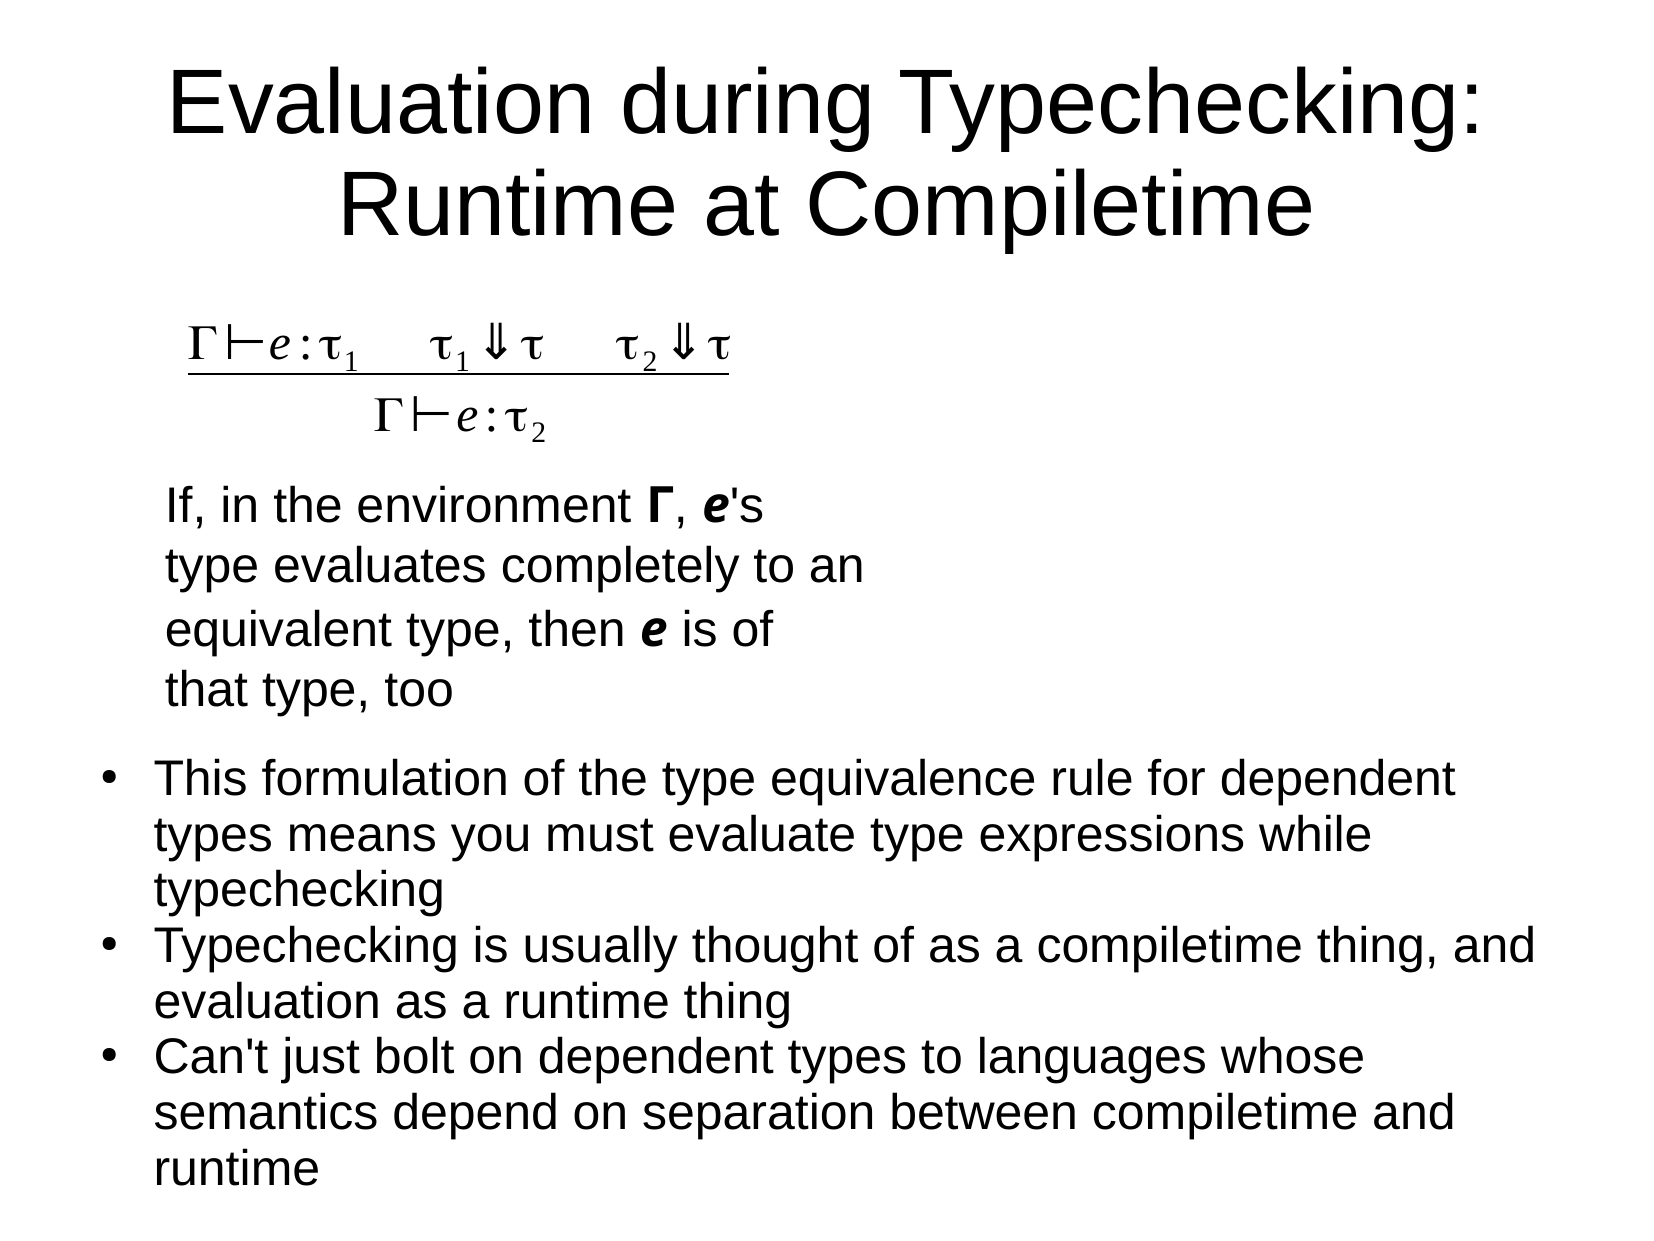

# Evaluation during Typechecking: Runtime at Compiletime
If, in the environment Γ, e's type evaluates completely to an equivalent type, then e is of that type, too
This formulation of the type equivalence rule for dependent types means you must evaluate type expressions while typechecking
Typechecking is usually thought of as a compiletime thing, and evaluation as a runtime thing
Can't just bolt on dependent types to languages whose semantics depend on separation between compiletime and runtime